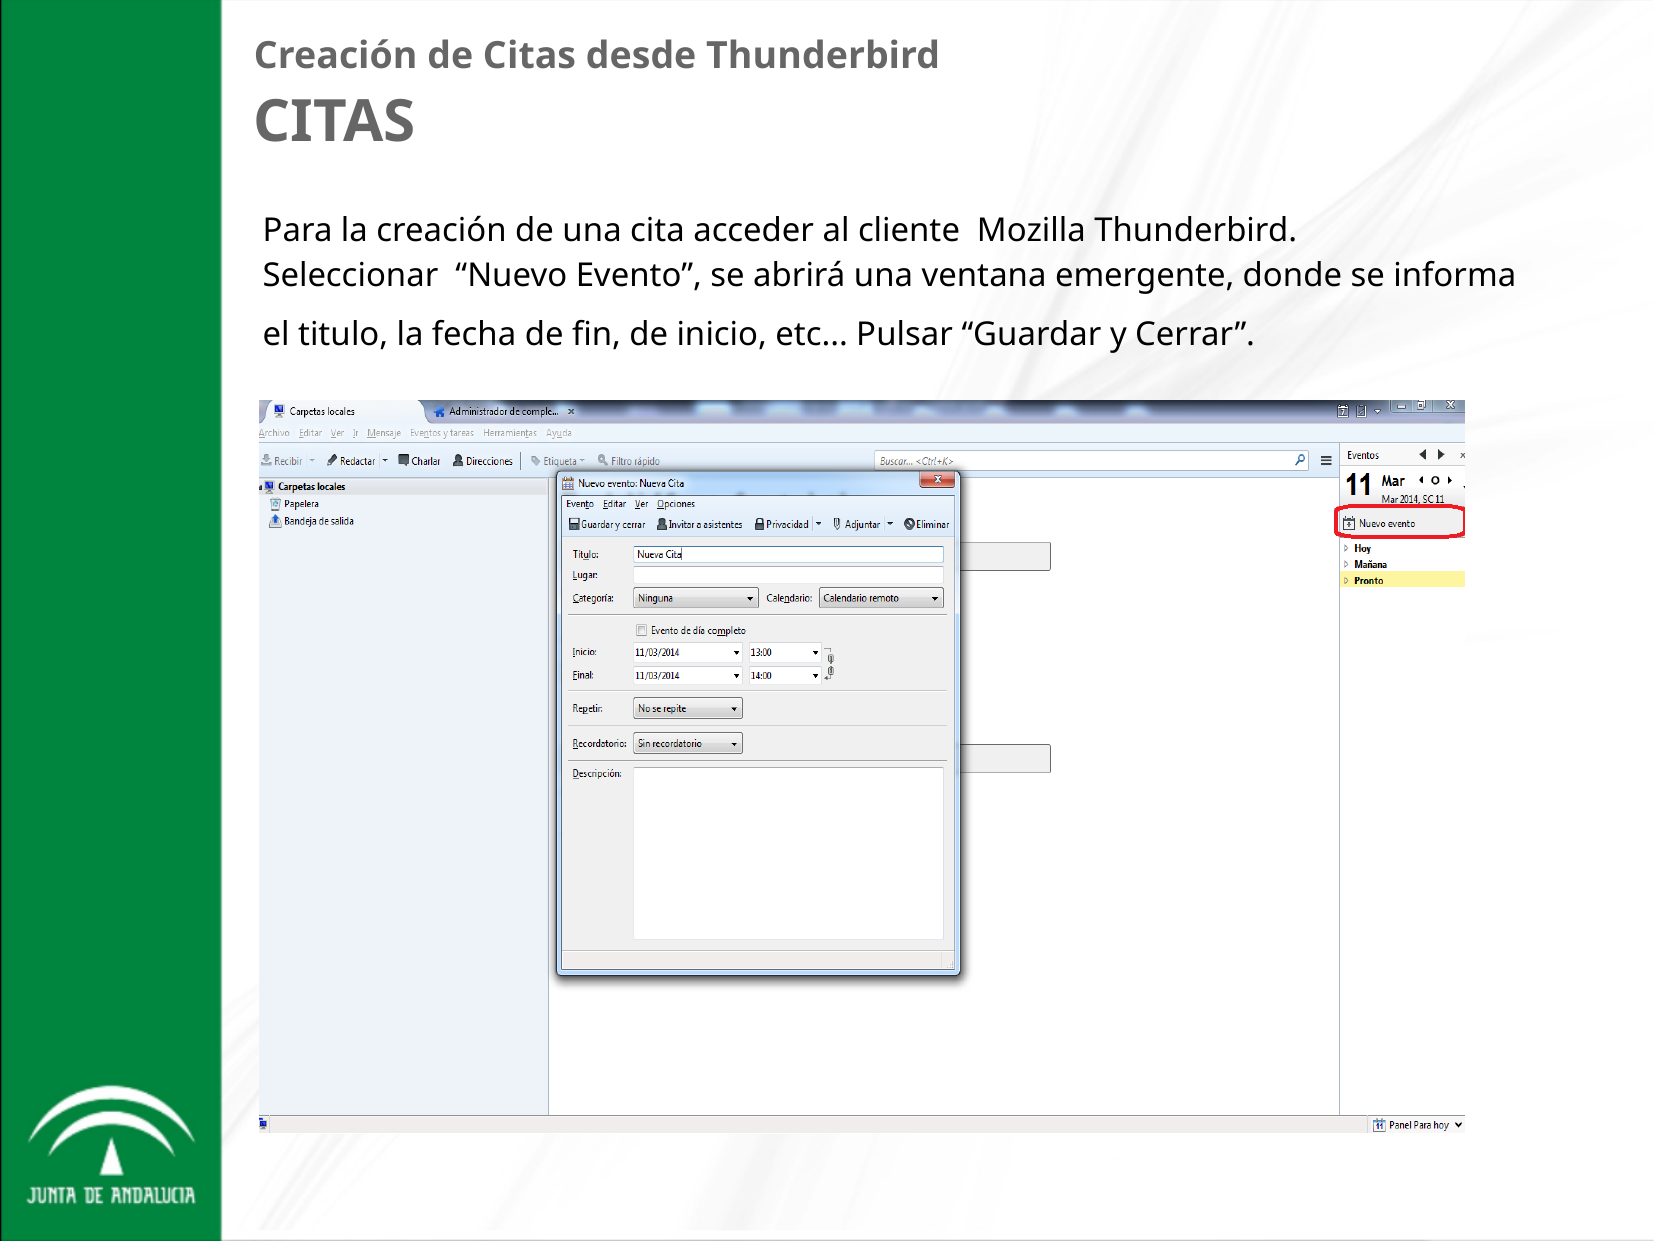

# Creación de Citas desde Thunderbird CITAS
Para la creación de una cita acceder al cliente Mozilla Thunderbird.
Seleccionar “Nuevo Evento”, se abrirá una ventana emergente, donde se informa el titulo, la fecha de fin, de inicio, etc... Pulsar “Guardar y Cerrar”.